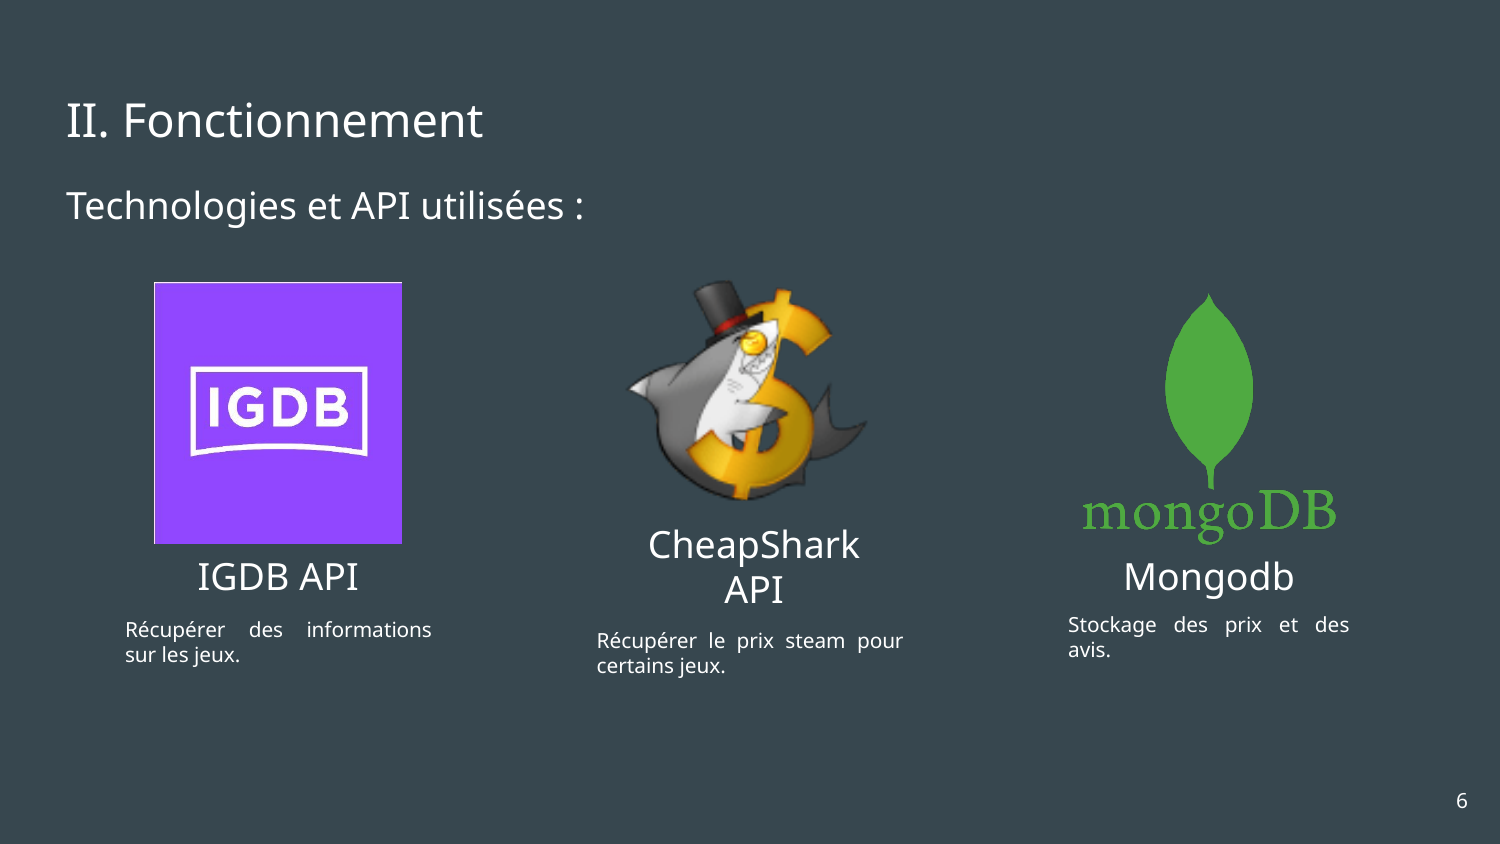

# II. Fonctionnement
Technologies et API utilisées :
CheapShark API
Récupérer le prix steam pour certains jeux.
IGDB API
Récupérer des informations sur les jeux.
Mongodb
Stockage des prix et des avis.